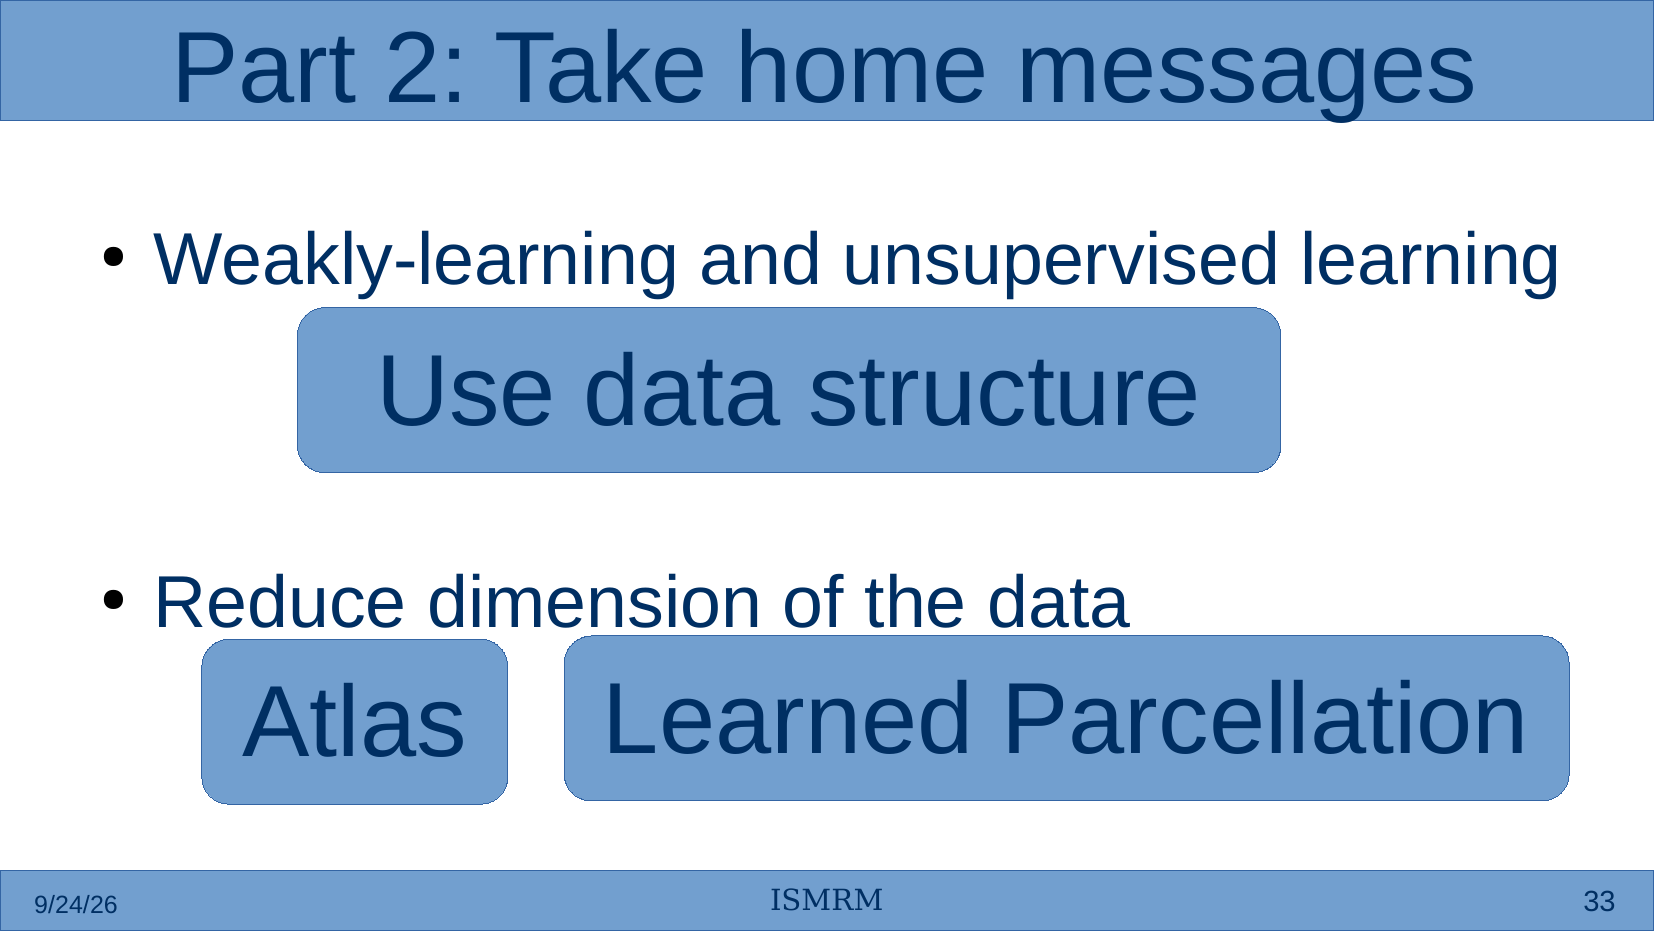

# Part 2: Take home messages
Weakly-learning and unsupervised learning
Reduce dimension of the data
Use data structure
Learned Parcellation
Atlas
33